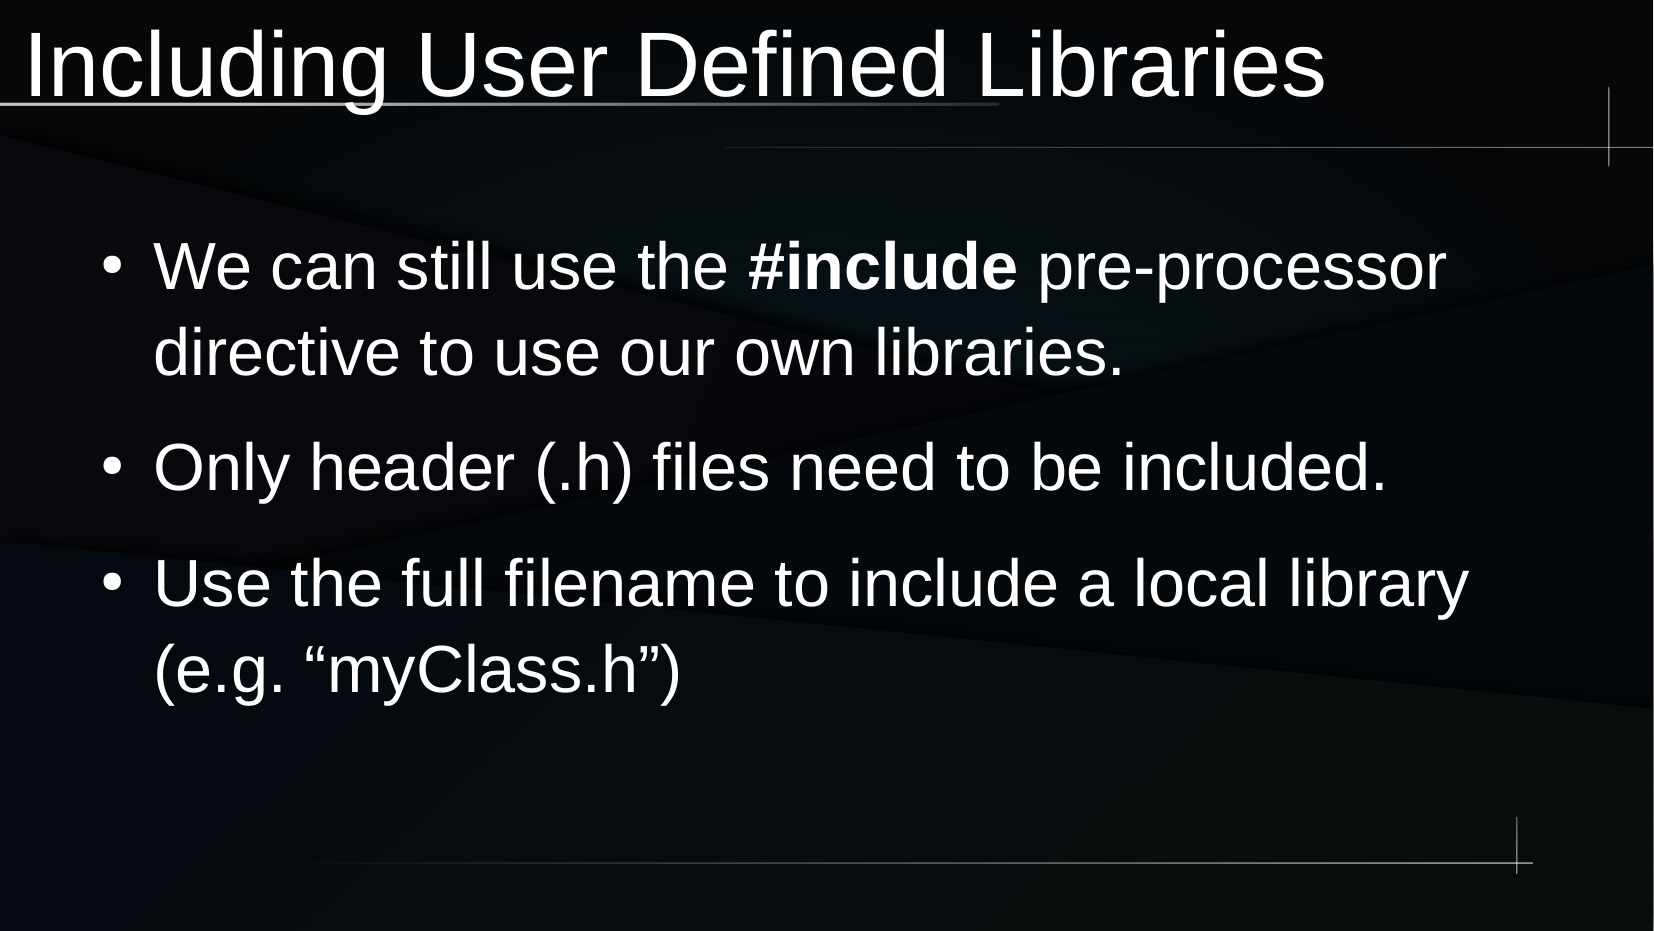

# Including User Defined Libraries
We can still use the #include pre-processor directive to use our own libraries.
Only header (.h) files need to be included.
Use the full filename to include a local library (e.g. “myClass.h”)